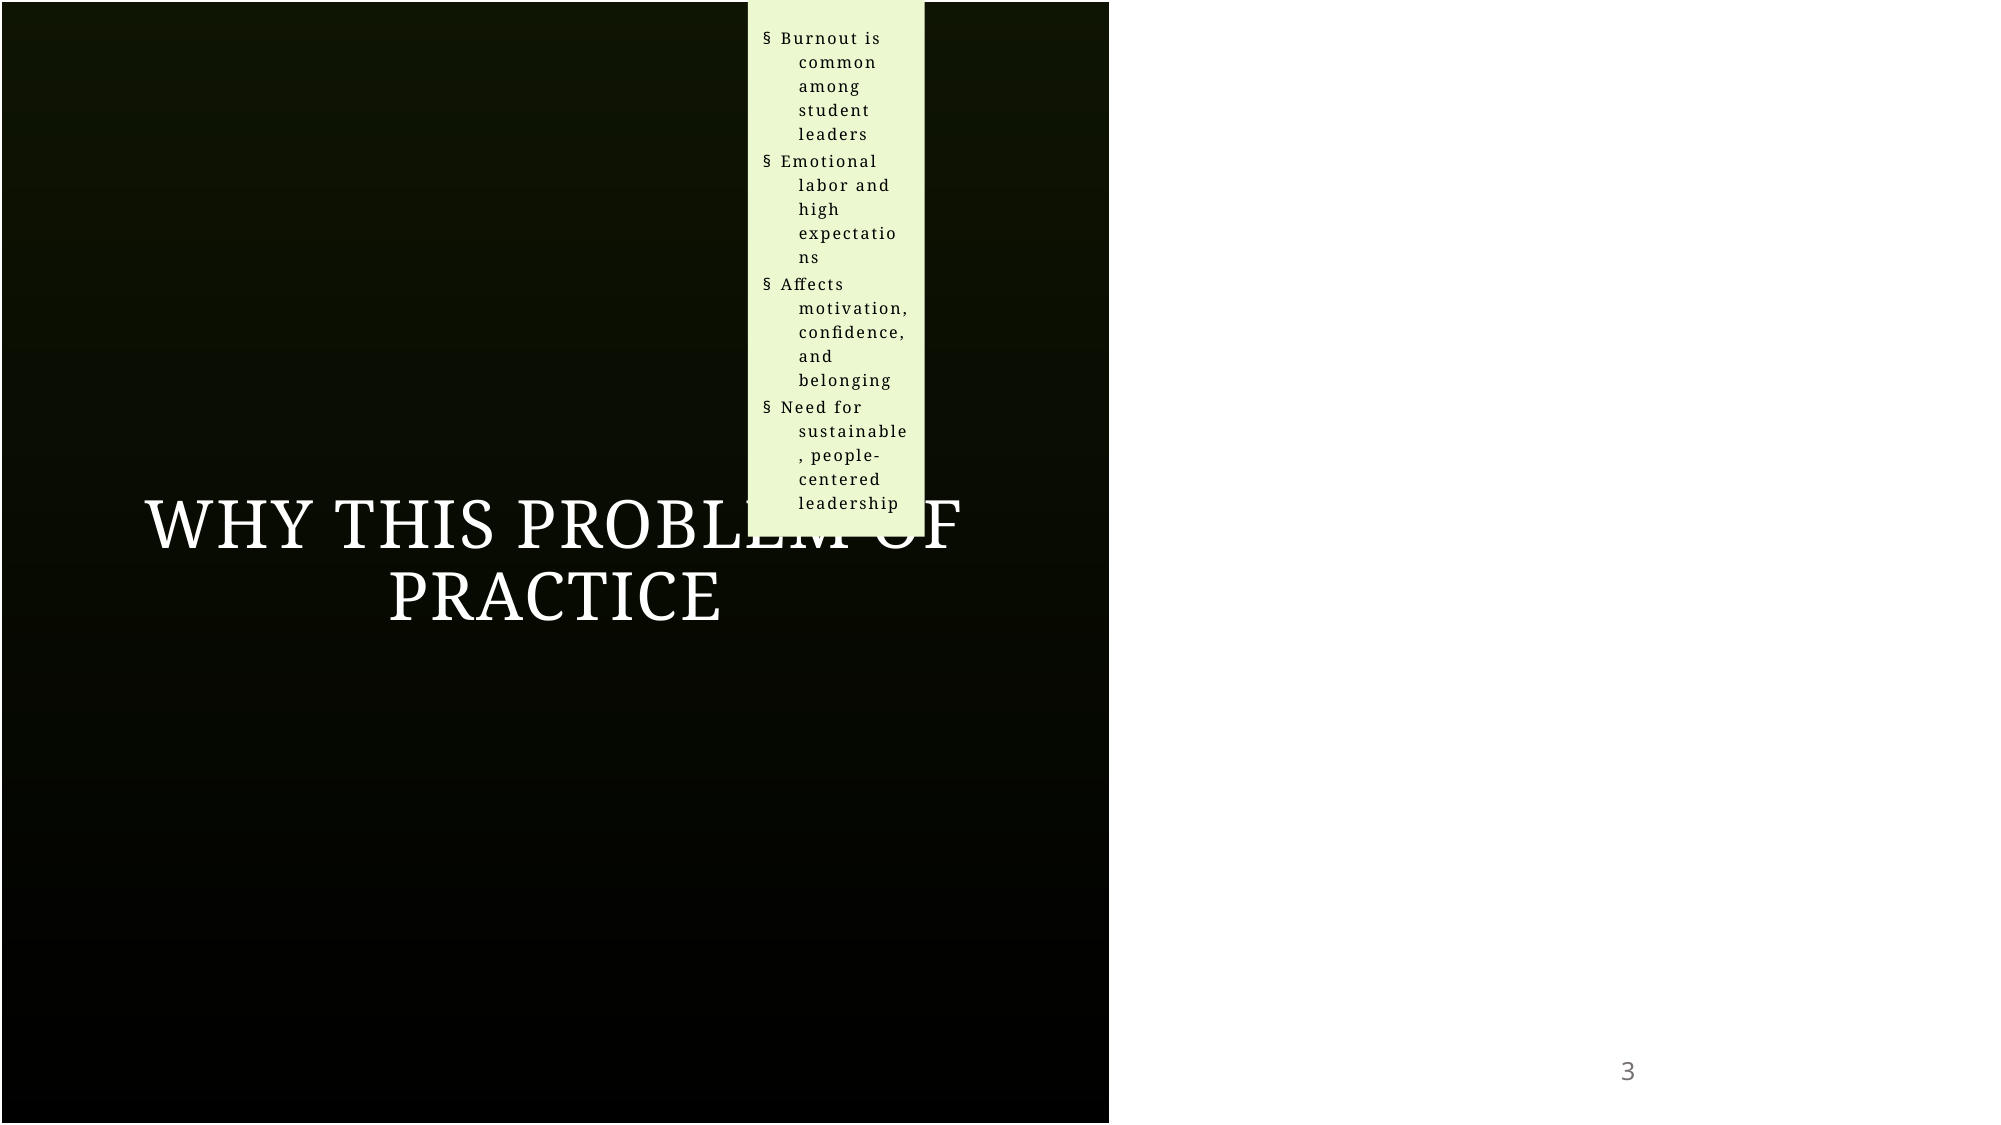

# Why This Problem OF PRACTICE
Burnout is common among student leaders
Emotional labor and high expectations
Affects motivation, confidence, and belonging
Need for sustainable, people-centered leadership